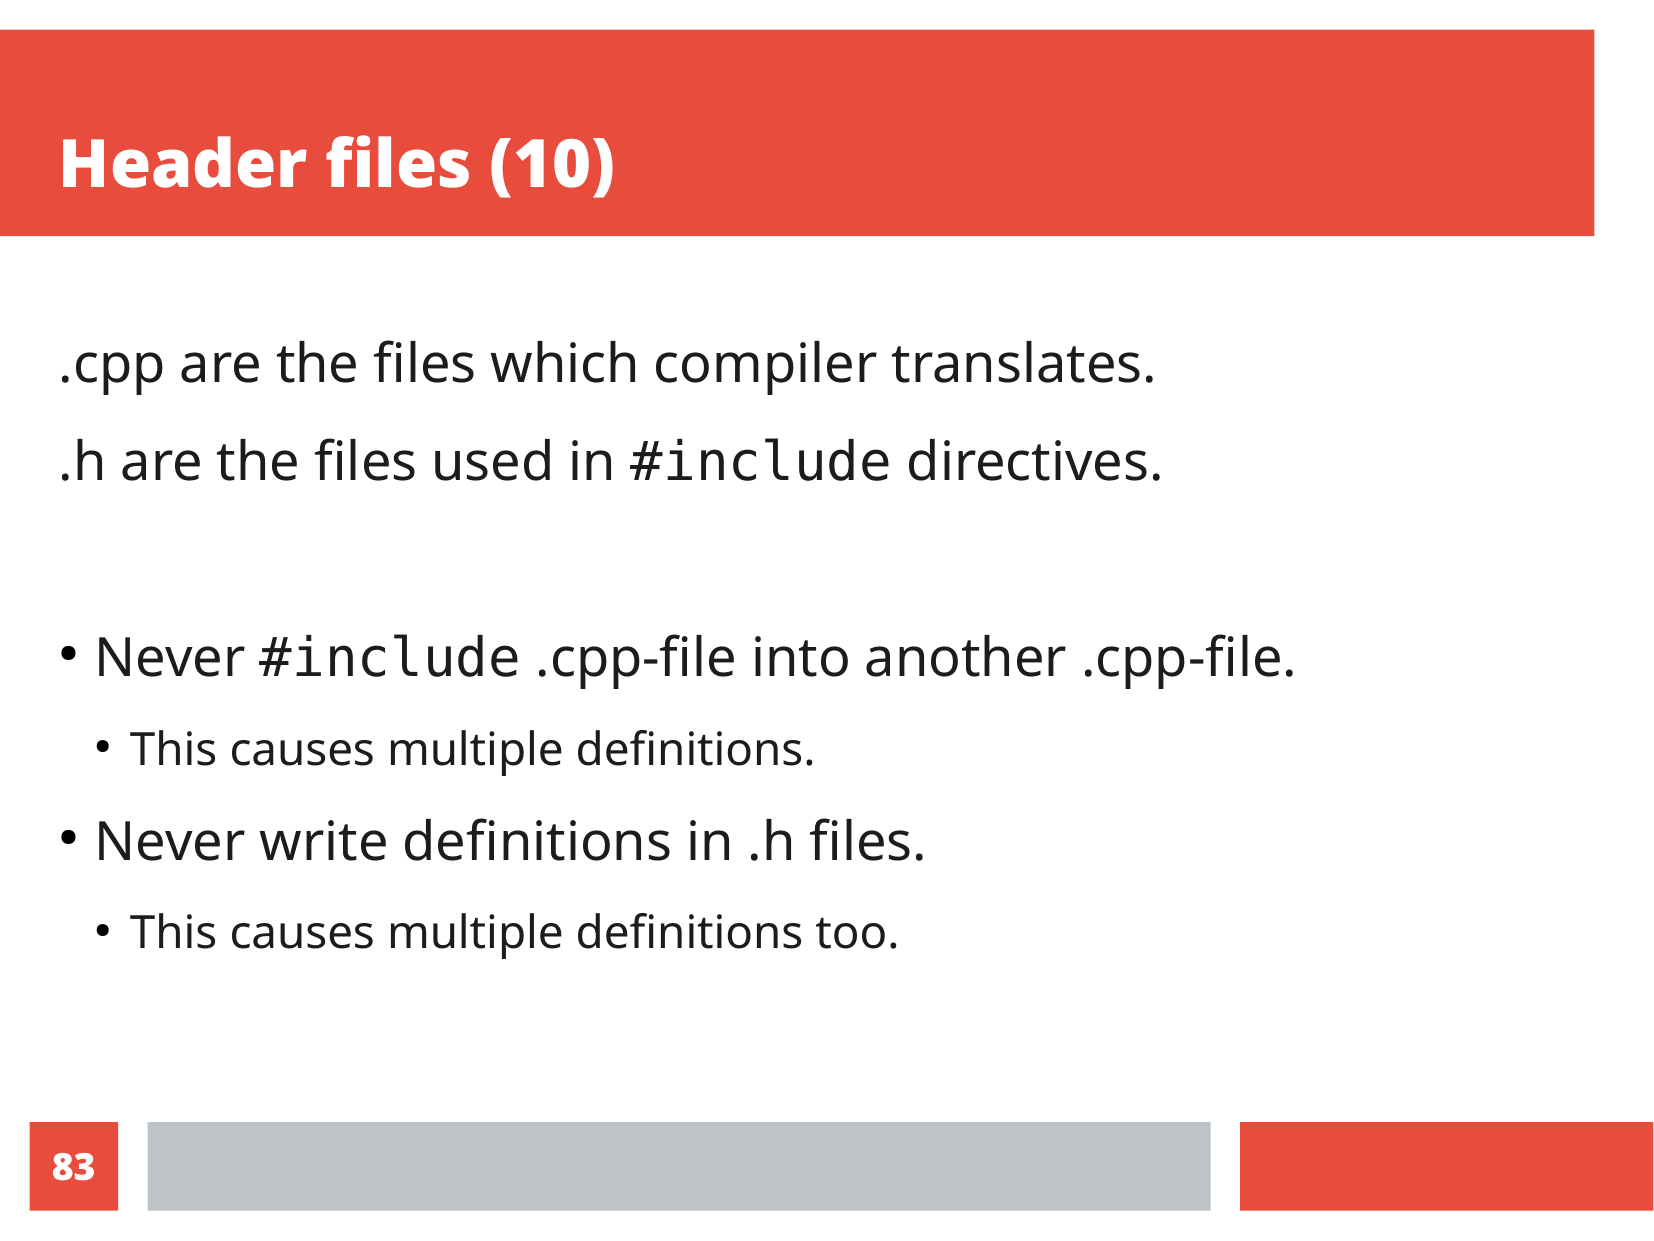

# Header files (10)
.cpp are the files which compiler translates.
.h are the files used in #include directives.
Never #include .cpp-file into another .cpp-file.
This causes multiple definitions.
Never write definitions in .h files.
This causes multiple definitions too.
83